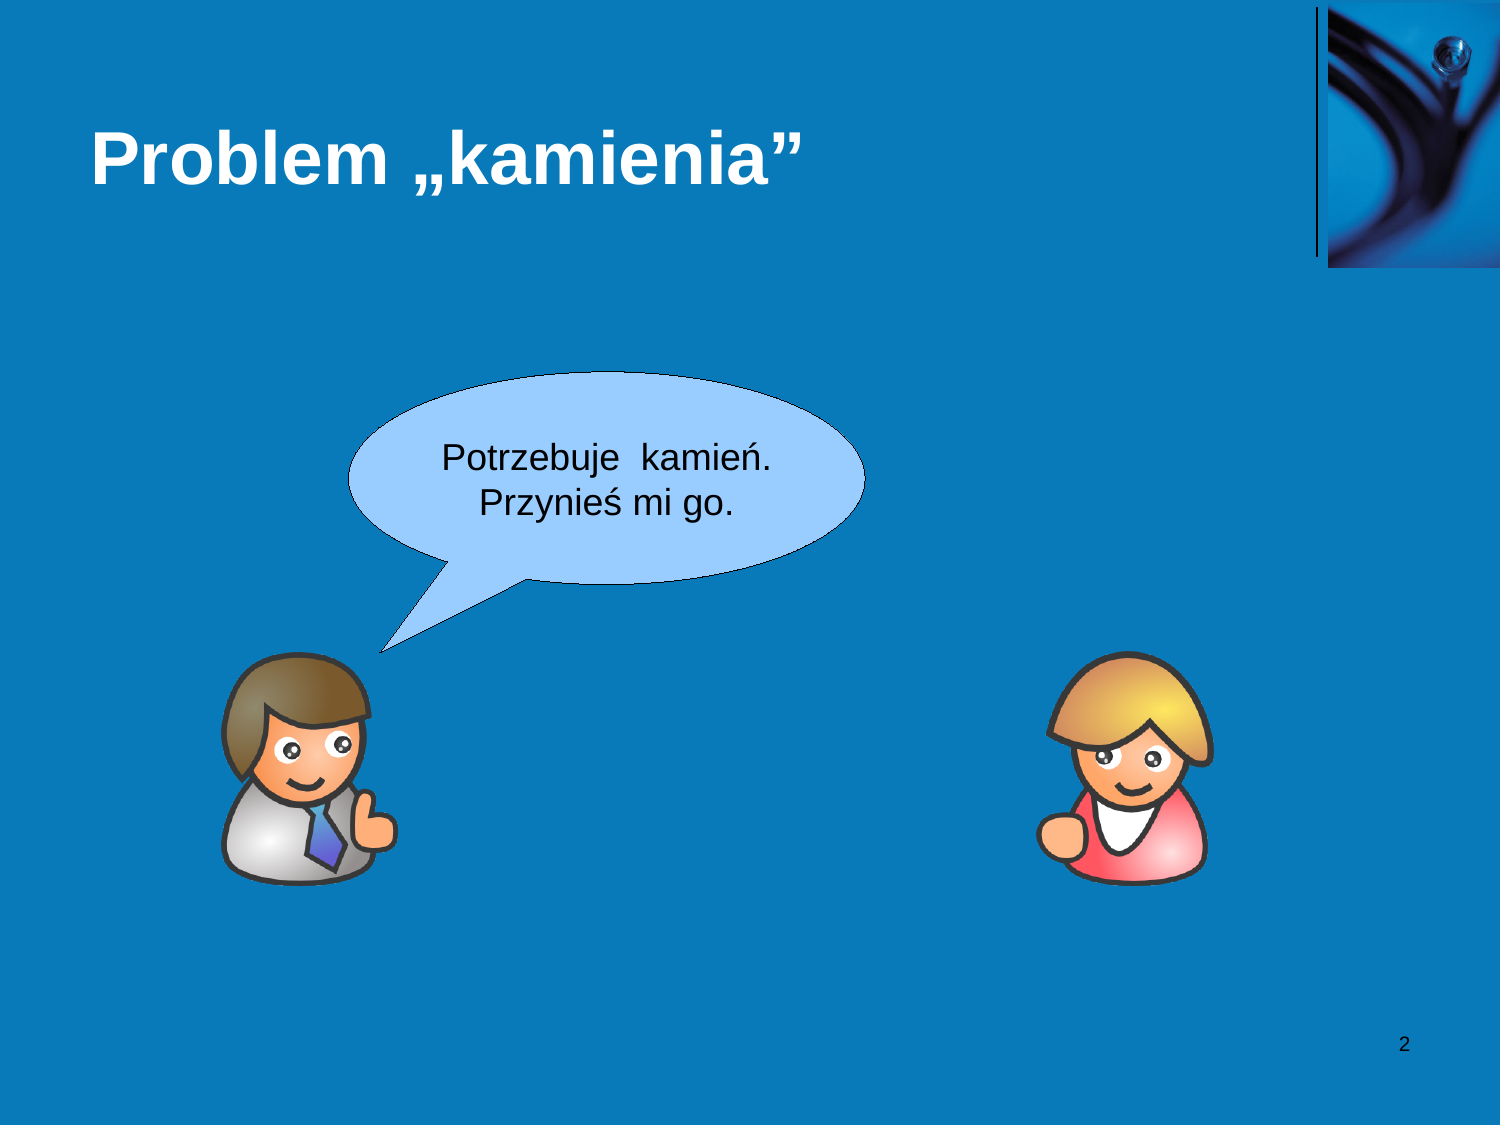

# Problem „kamienia”
Potrzebuje kamień. Przynieś mi go.
2